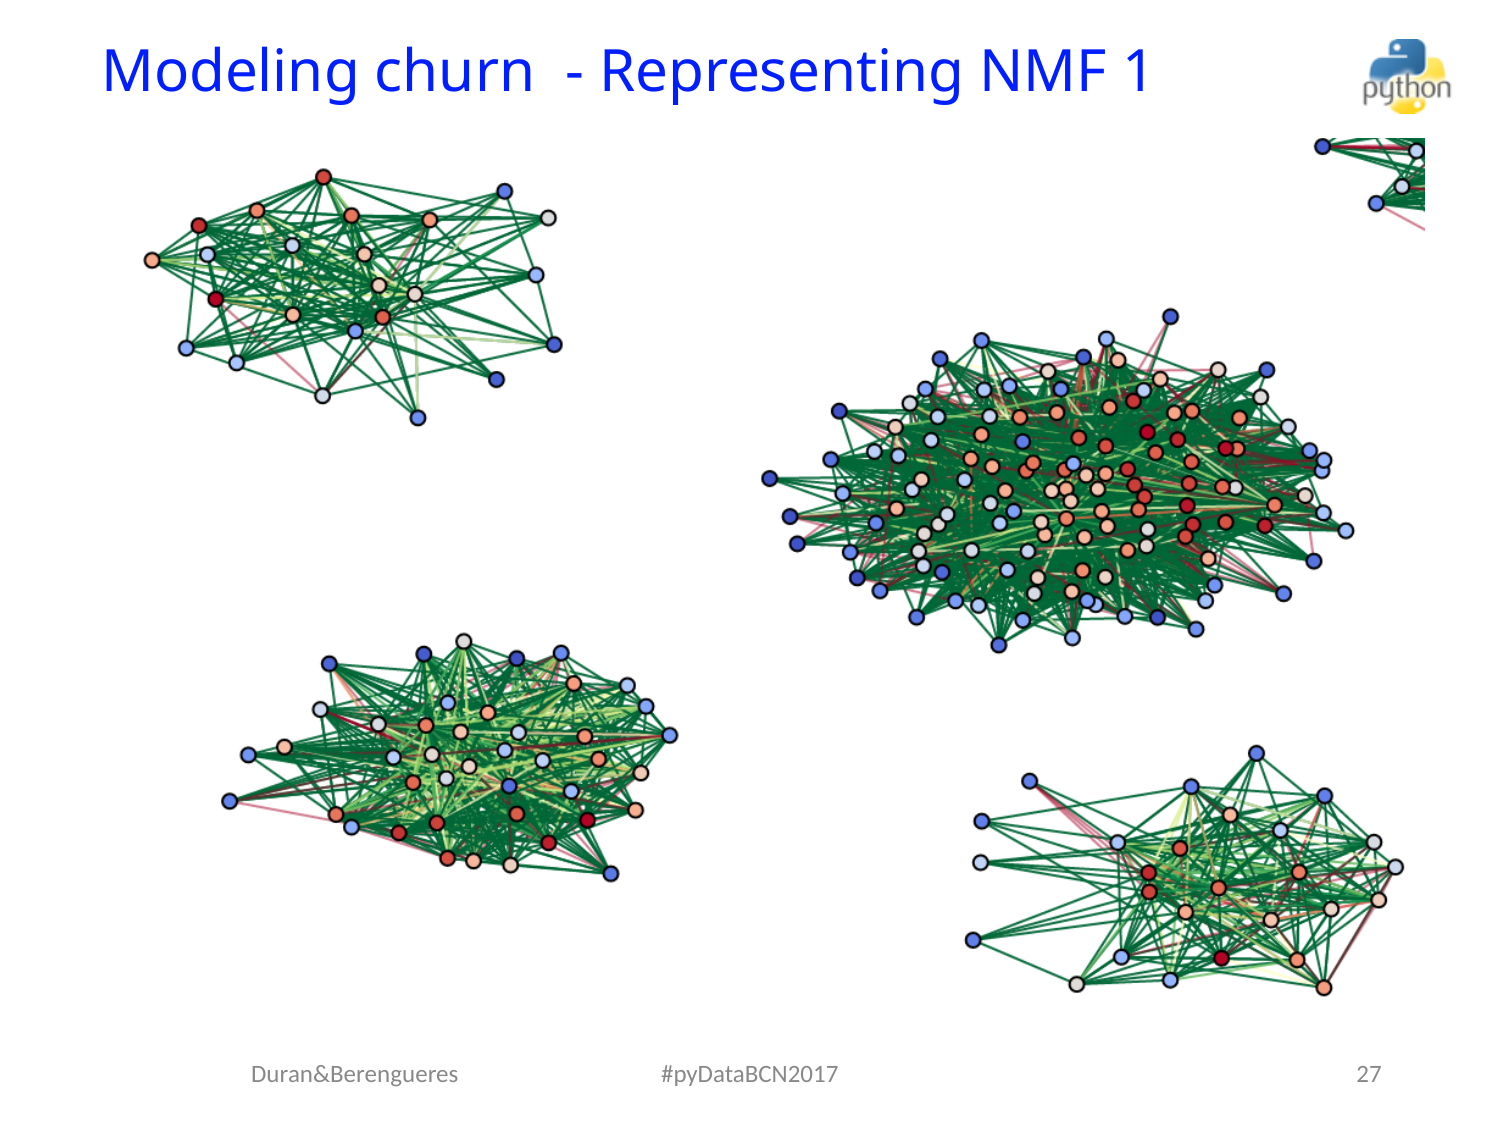

# Modeling churn - Representing NMF 1
Duran&Berengueres
#pyDataBCN2017